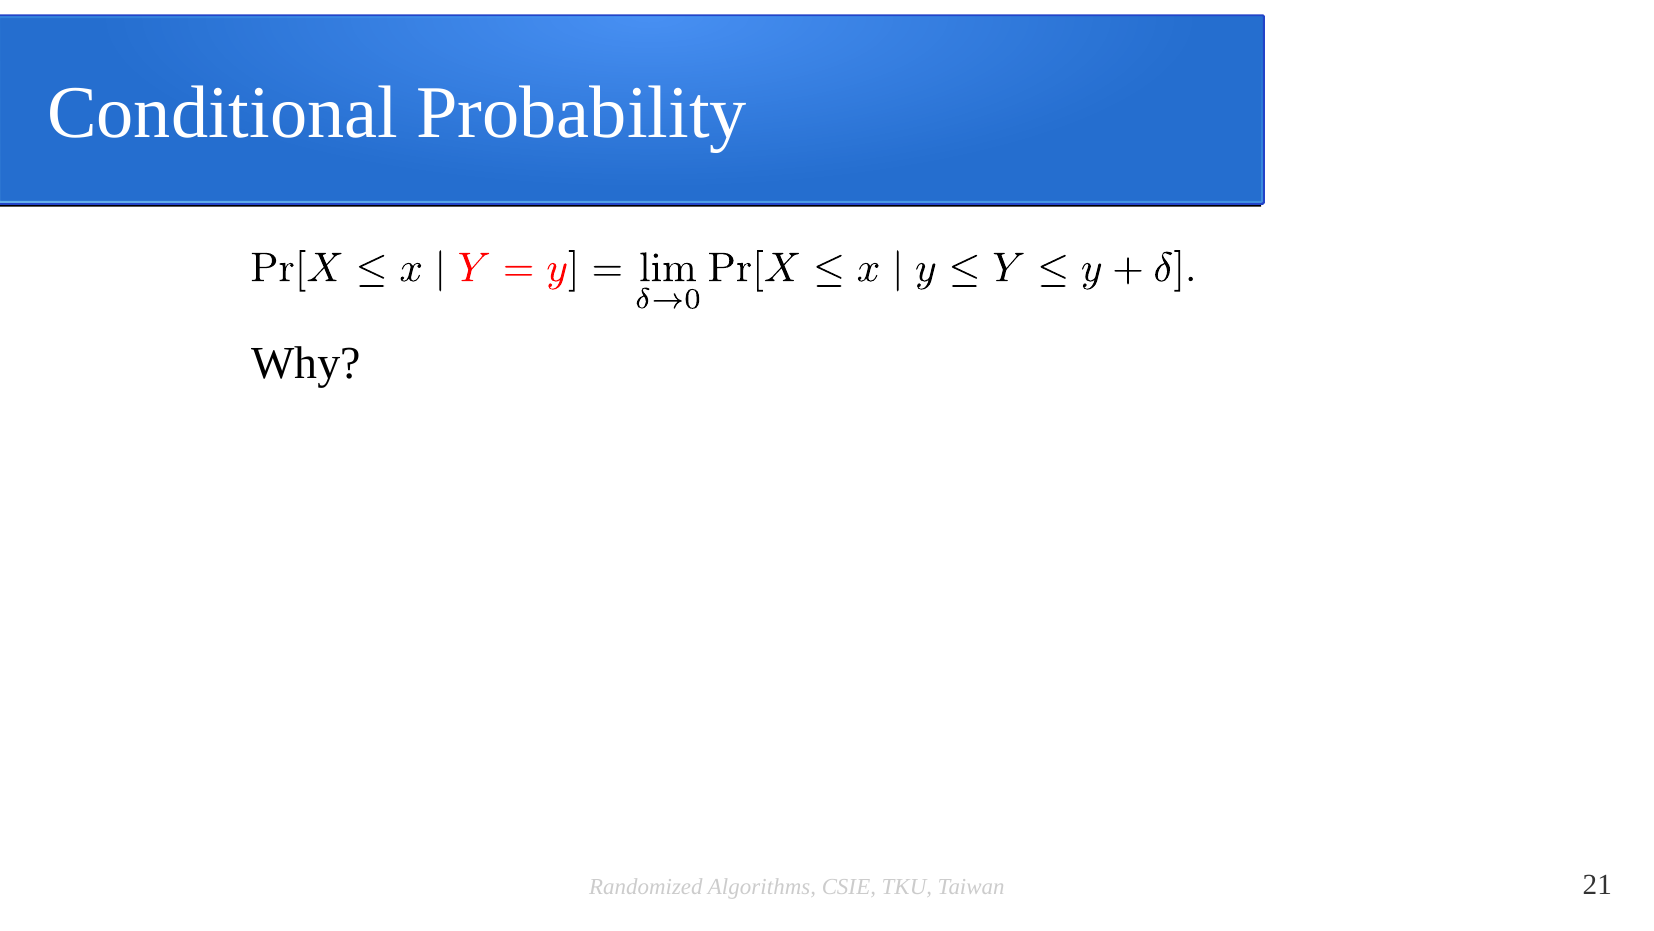

# Conditional Probability
Why?
21
Randomized Algorithms, CSIE, TKU, Taiwan